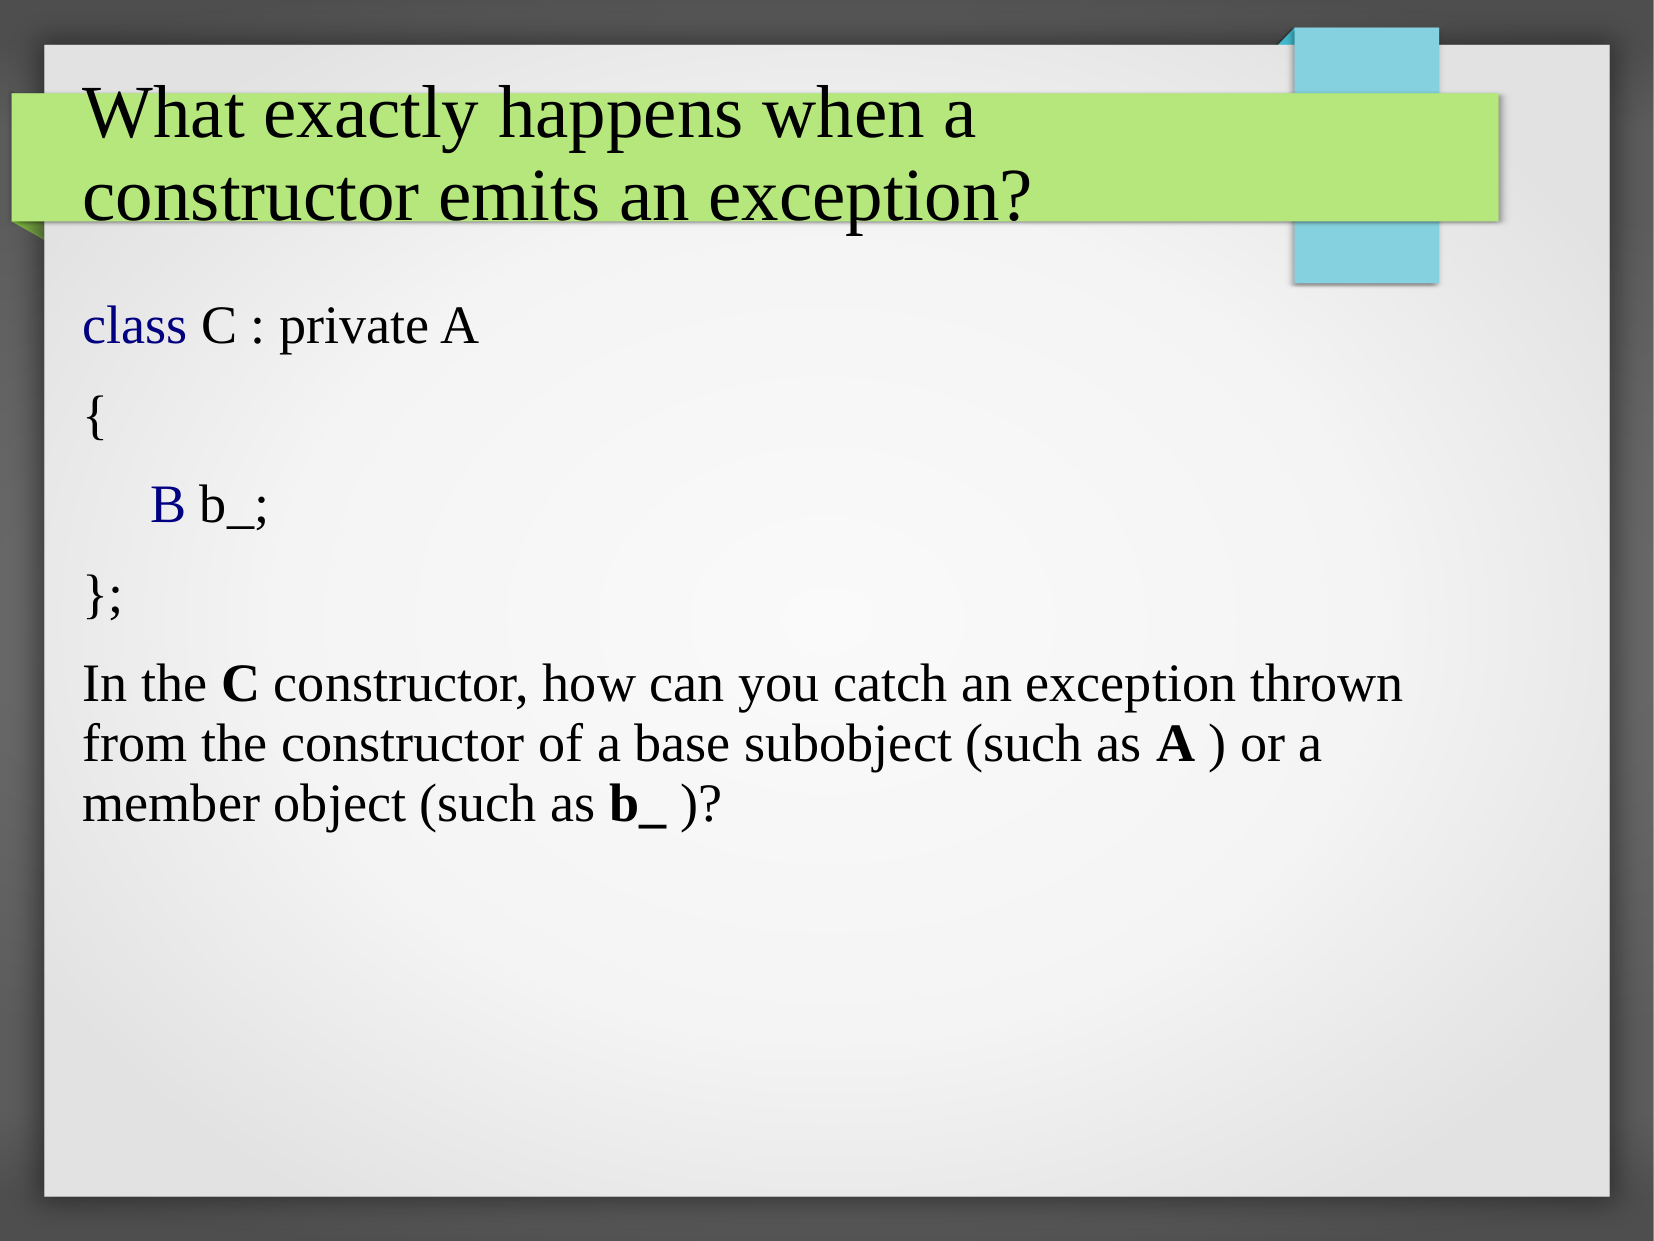

# What exactly happens when a constructor emits an exception?
class C : private A
{
 B b_;
};
In the C constructor, how can you catch an exception thrown from the constructor of a base subobject (such as A ) or a member object (such as b_ )?